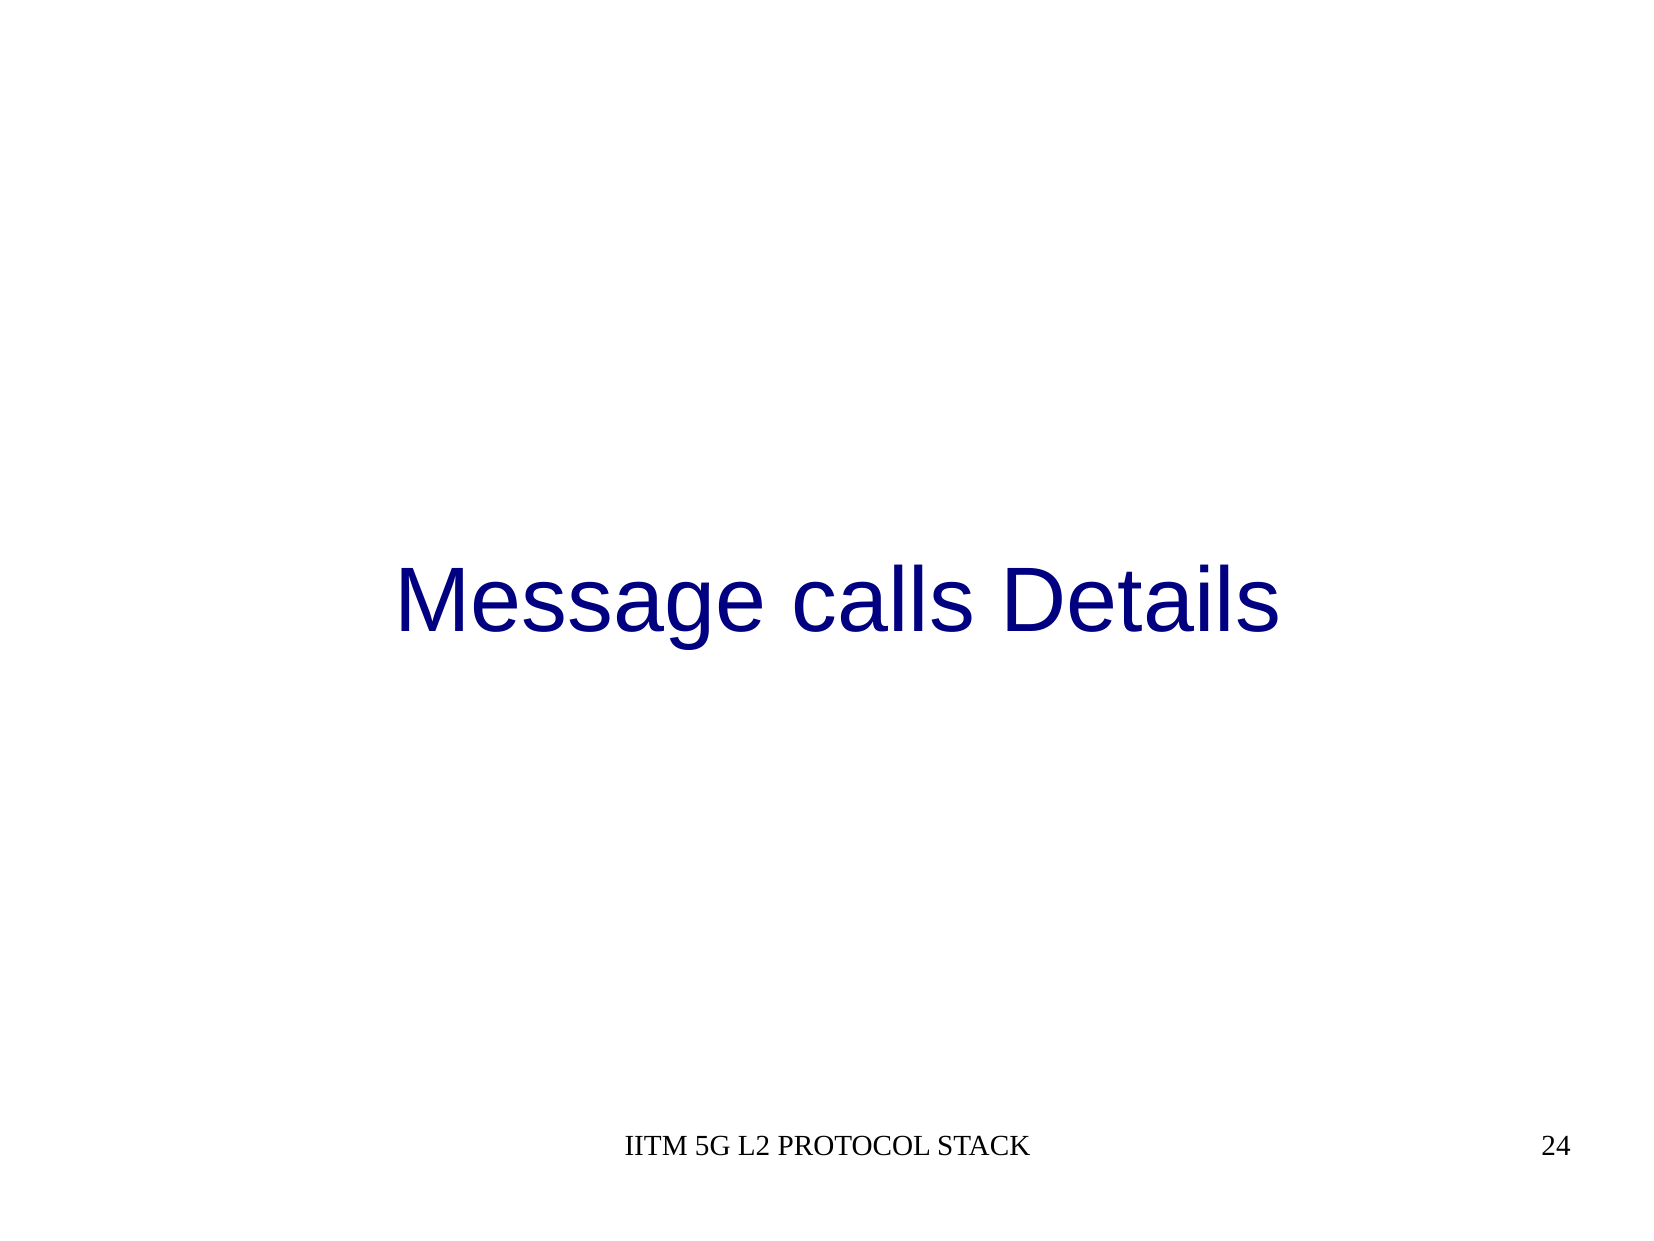

# Message calls Details
IITM 5G L2 PROTOCOL STACK
24